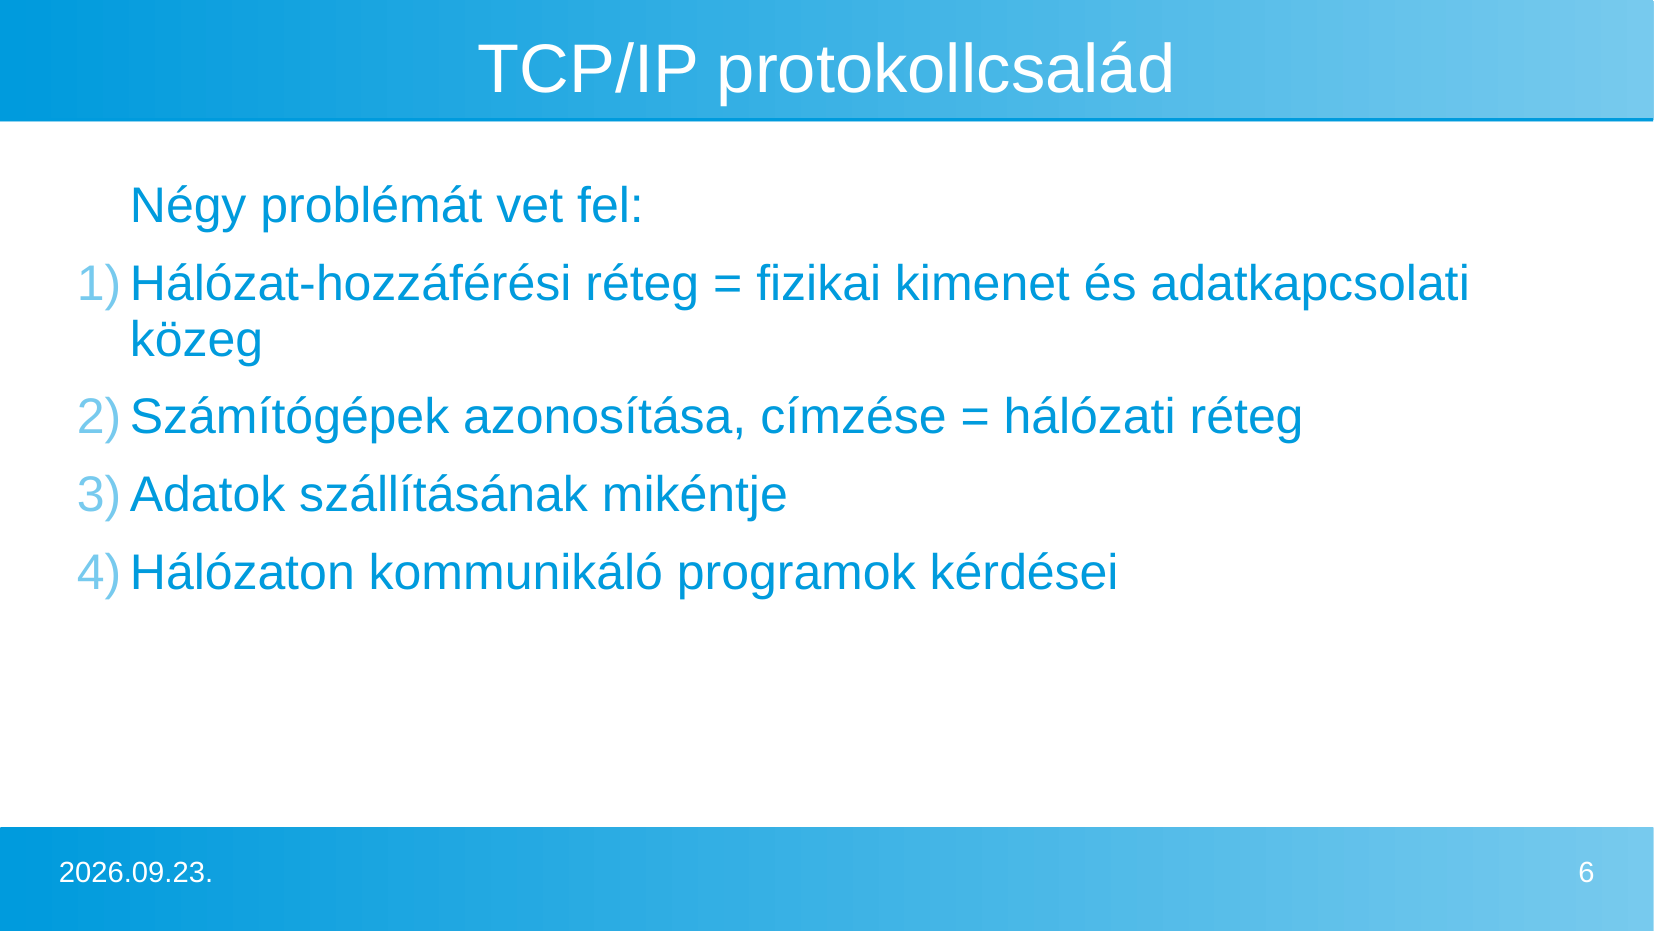

# TCP/IP protokollcsalád
Négy problémát vet fel:
Hálózat-hozzáférési réteg = fizikai kimenet és adatkapcsolati közeg
Számítógépek azonosítása, címzése = hálózati réteg
Adatok szállításának mikéntje
Hálózaton kommunikáló programok kérdései
6